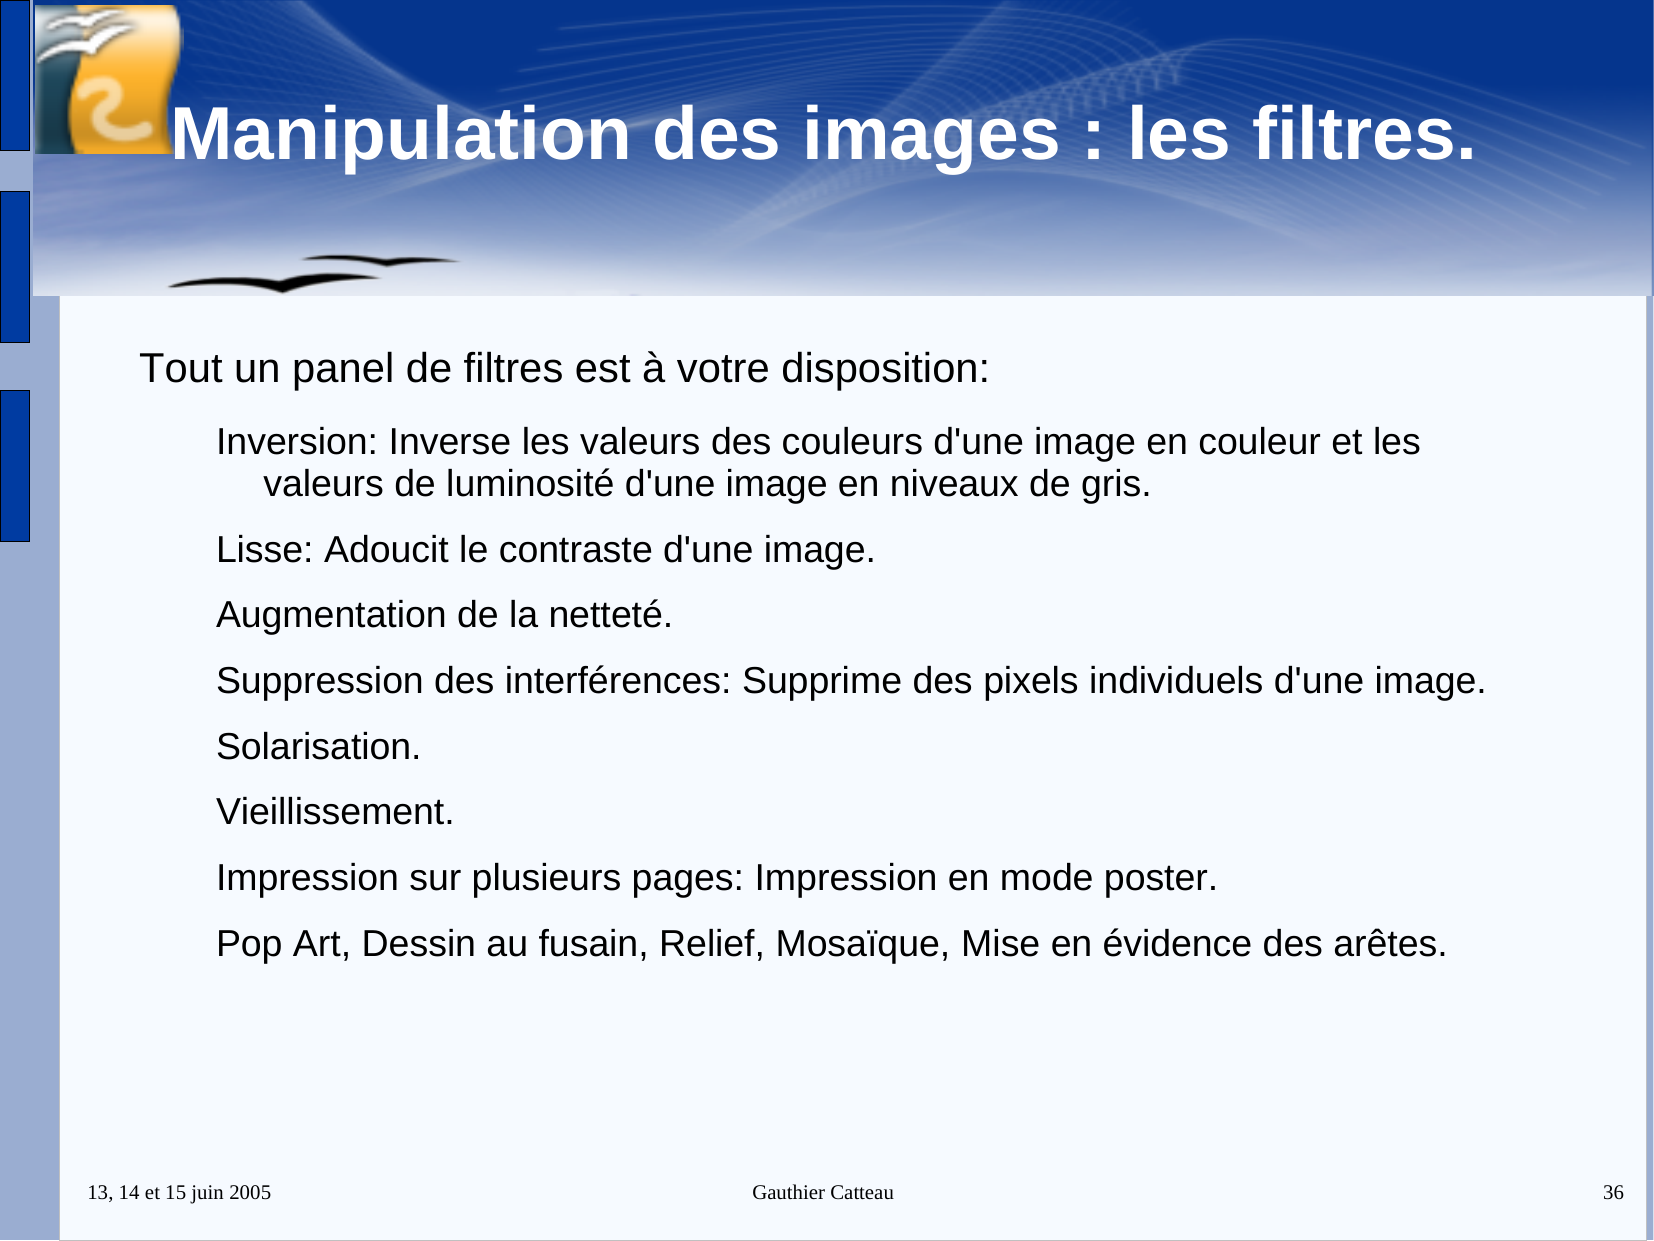

# Manipulation des images : les filtres.
Tout un panel de filtres est à votre disposition:
Inversion: Inverse les valeurs des couleurs d'une image en couleur et les valeurs de luminosité d'une image en niveaux de gris.
Lisse: Adoucit le contraste d'une image.
Augmentation de la netteté.
Suppression des interférences: Supprime des pixels individuels d'une image.
Solarisation.
Vieillissement.
Impression sur plusieurs pages: Impression en mode poster.
Pop Art, Dessin au fusain, Relief, Mosaïque, Mise en évidence des arêtes.
Gauthier Catteau